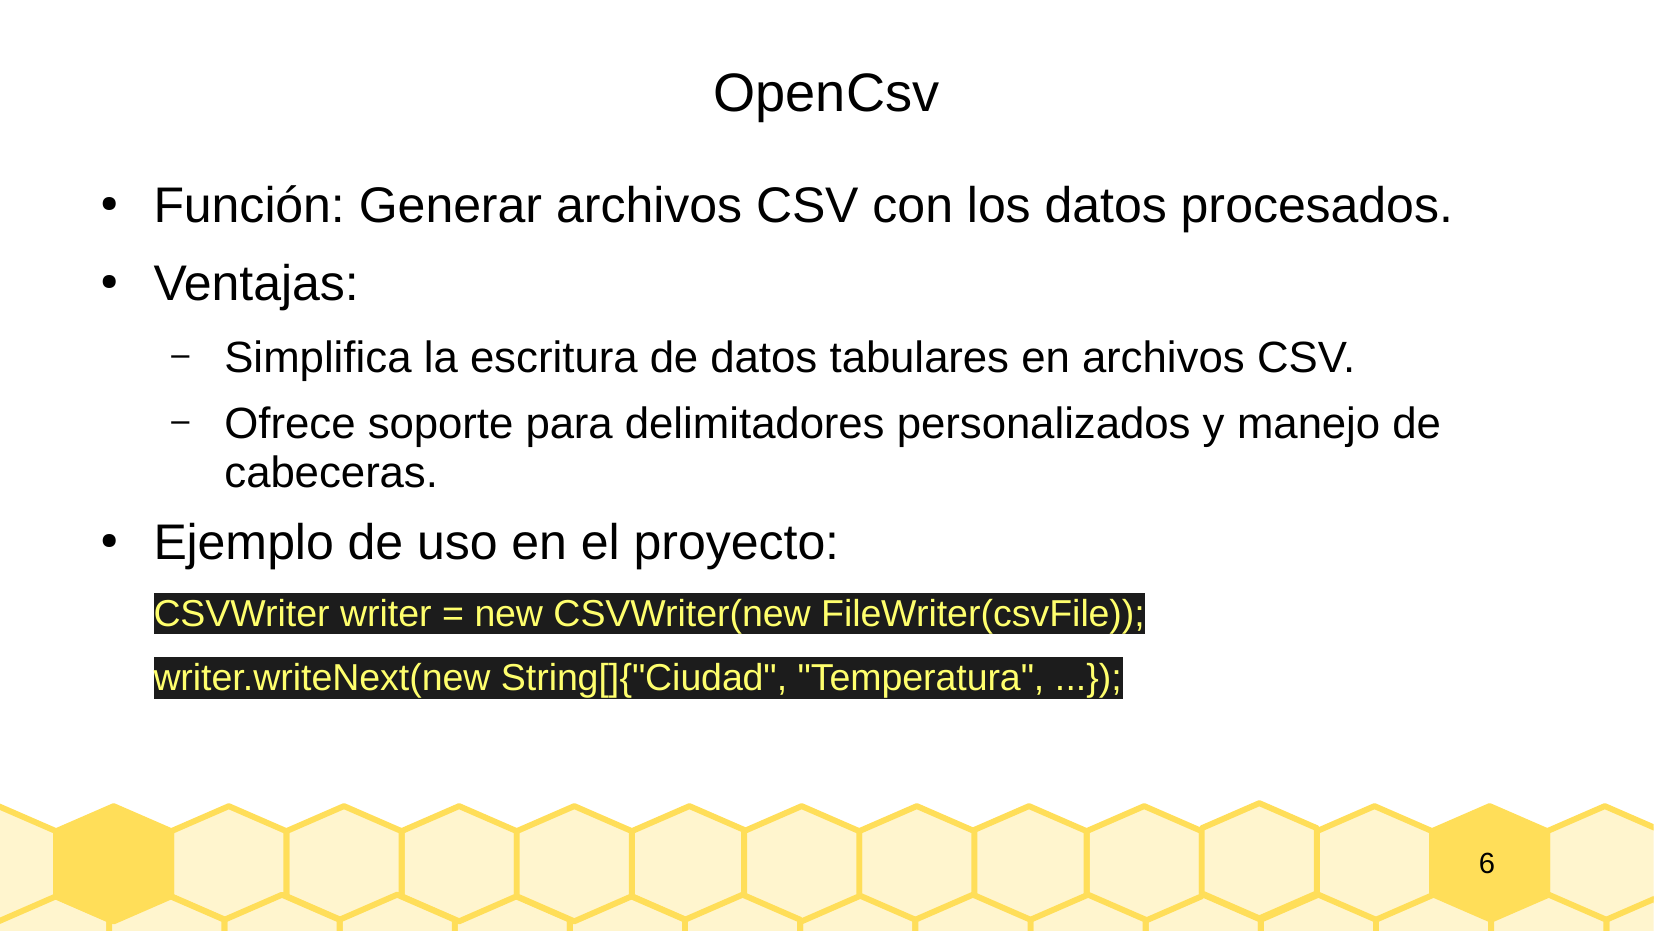

# OpenCsv
Función: Generar archivos CSV con los datos procesados.
Ventajas:
Simplifica la escritura de datos tabulares en archivos CSV.
Ofrece soporte para delimitadores personalizados y manejo de cabeceras.
Ejemplo de uso en el proyecto:
CSVWriter writer = new CSVWriter(new FileWriter(csvFile));
writer.writeNext(new String[]{"Ciudad", "Temperatura", ...});